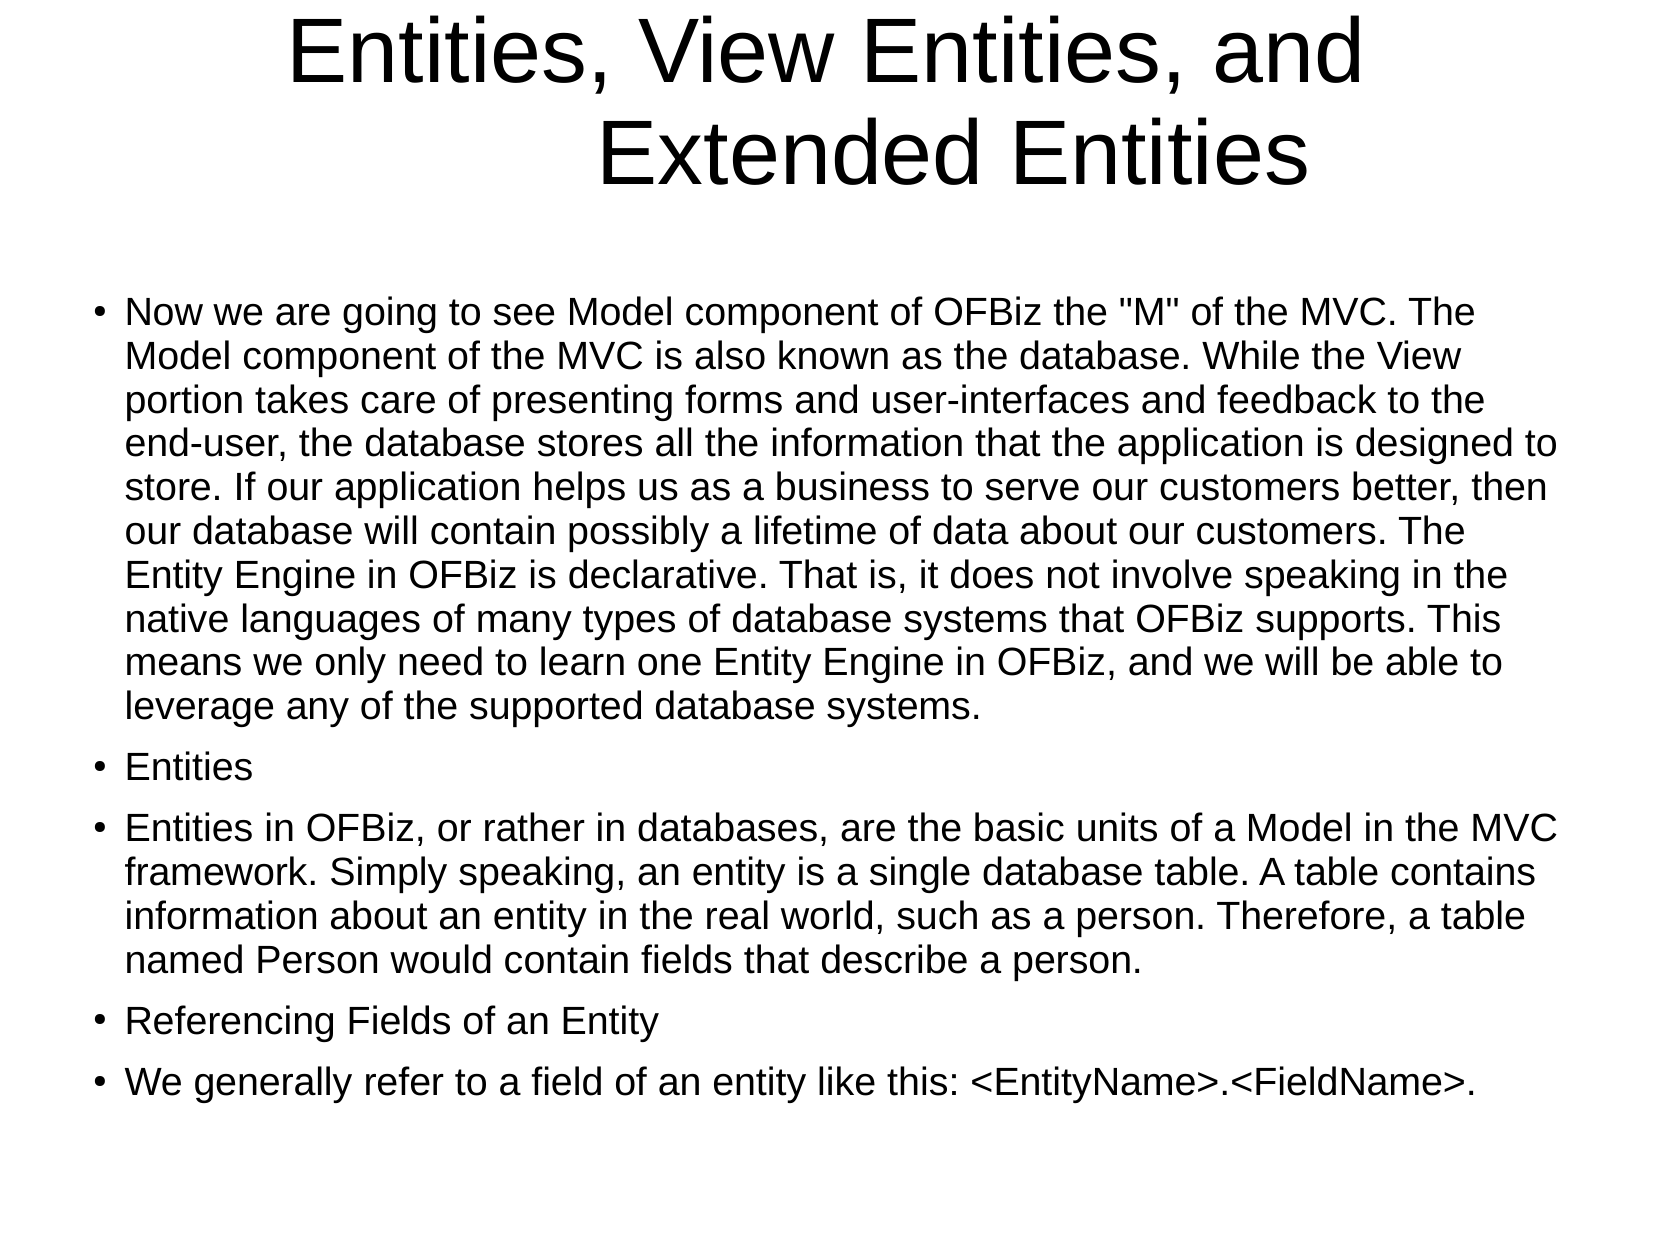

# Entities, View Entities, and Extended Entities
Now we are going to see Model component of OFBiz the "M" of the MVC. The Model component of the MVC is also known as the database. While the View portion takes care of presenting forms and user-interfaces and feedback to the end-user, the database stores all the information that the application is designed to store. If our application helps us as a business to serve our customers better, then our database will contain possibly a lifetime of data about our customers. The Entity Engine in OFBiz is declarative. That is, it does not involve speaking in the native languages of many types of database systems that OFBiz supports. This means we only need to learn one Entity Engine in OFBiz, and we will be able to leverage any of the supported database systems.
Entities
Entities in OFBiz, or rather in databases, are the basic units of a Model in the MVC framework. Simply speaking, an entity is a single database table. A table contains information about an entity in the real world, such as a person. Therefore, a table named Person would contain fields that describe a person.
Referencing Fields of an Entity
We generally refer to a field of an entity like this: <EntityName>.<FieldName>.